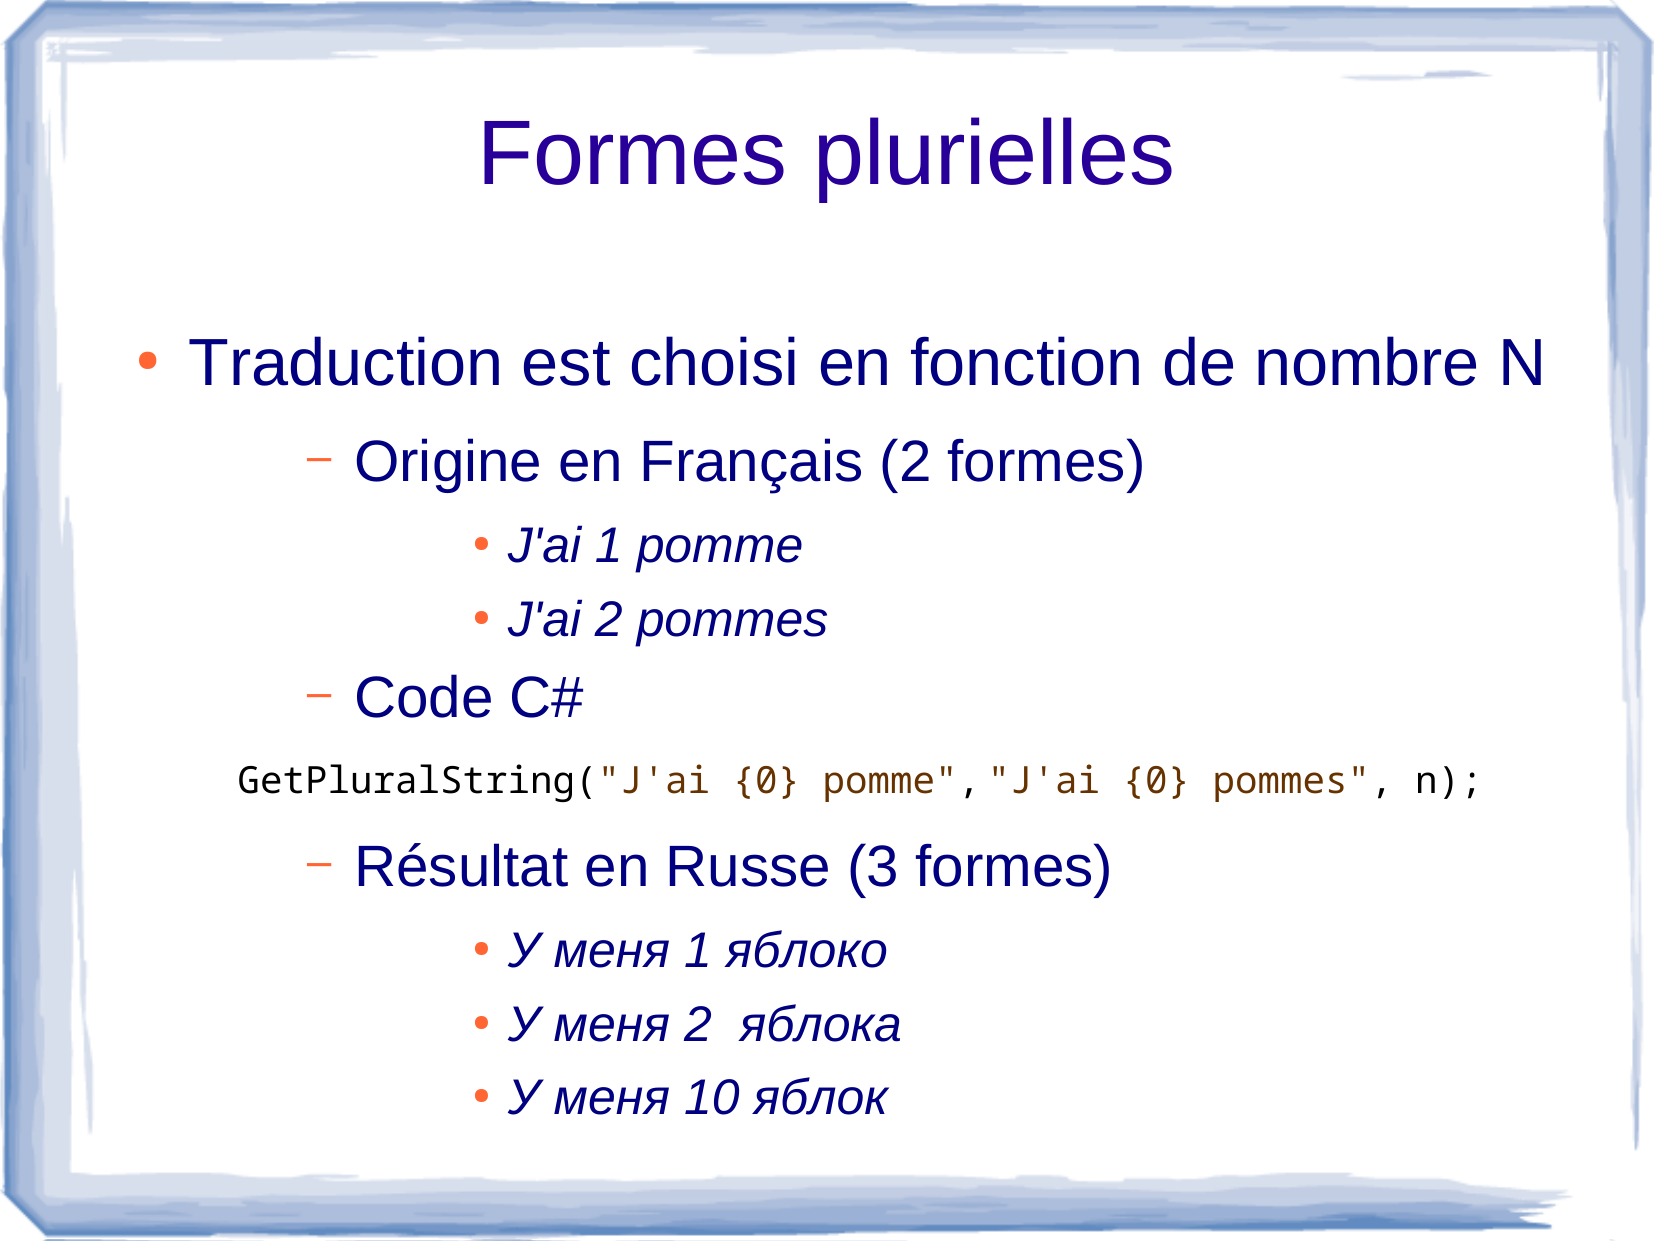

# Formes plurielles
Traduction est choisi en fonction de nombre N
Origine en Français (2 formes)
J'ai 1 pomme
J'ai 2 pommes
Code C#
GetPluralString("J'ai {0} pomme",	"J'ai {0} pommes", n);
Résultat en Russe (3 formes)
У меня 1 яблоко
У меня 2  яблока
У меня 10 яблок